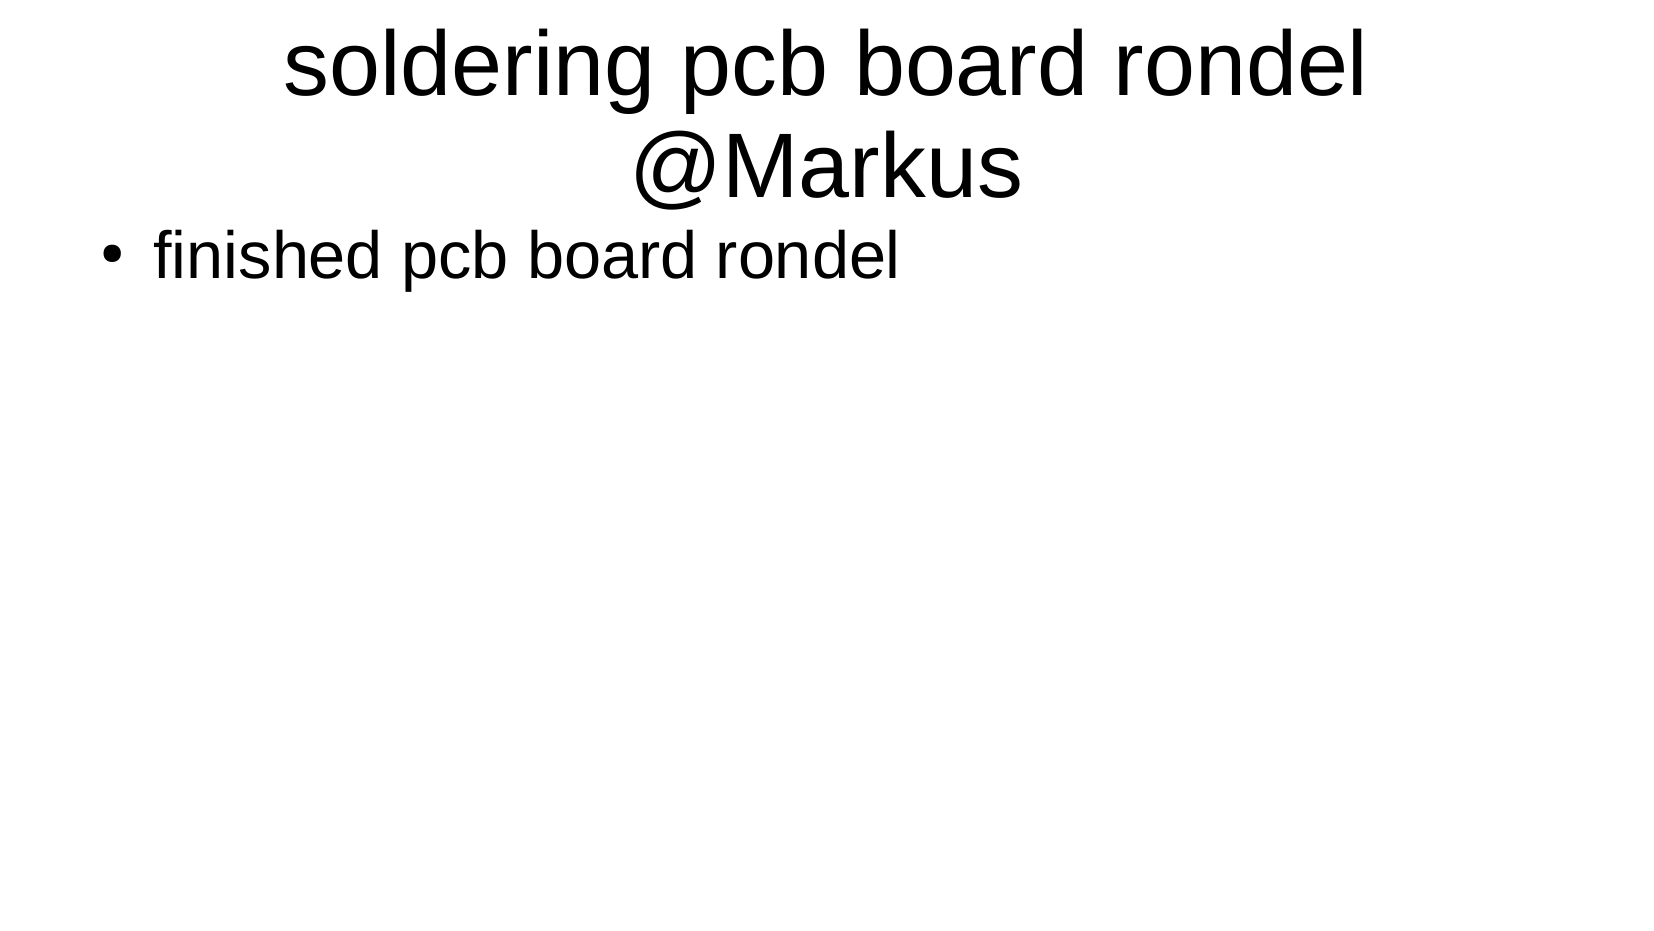

# soldering pcb board rondel @Markus
finished pcb board rondel